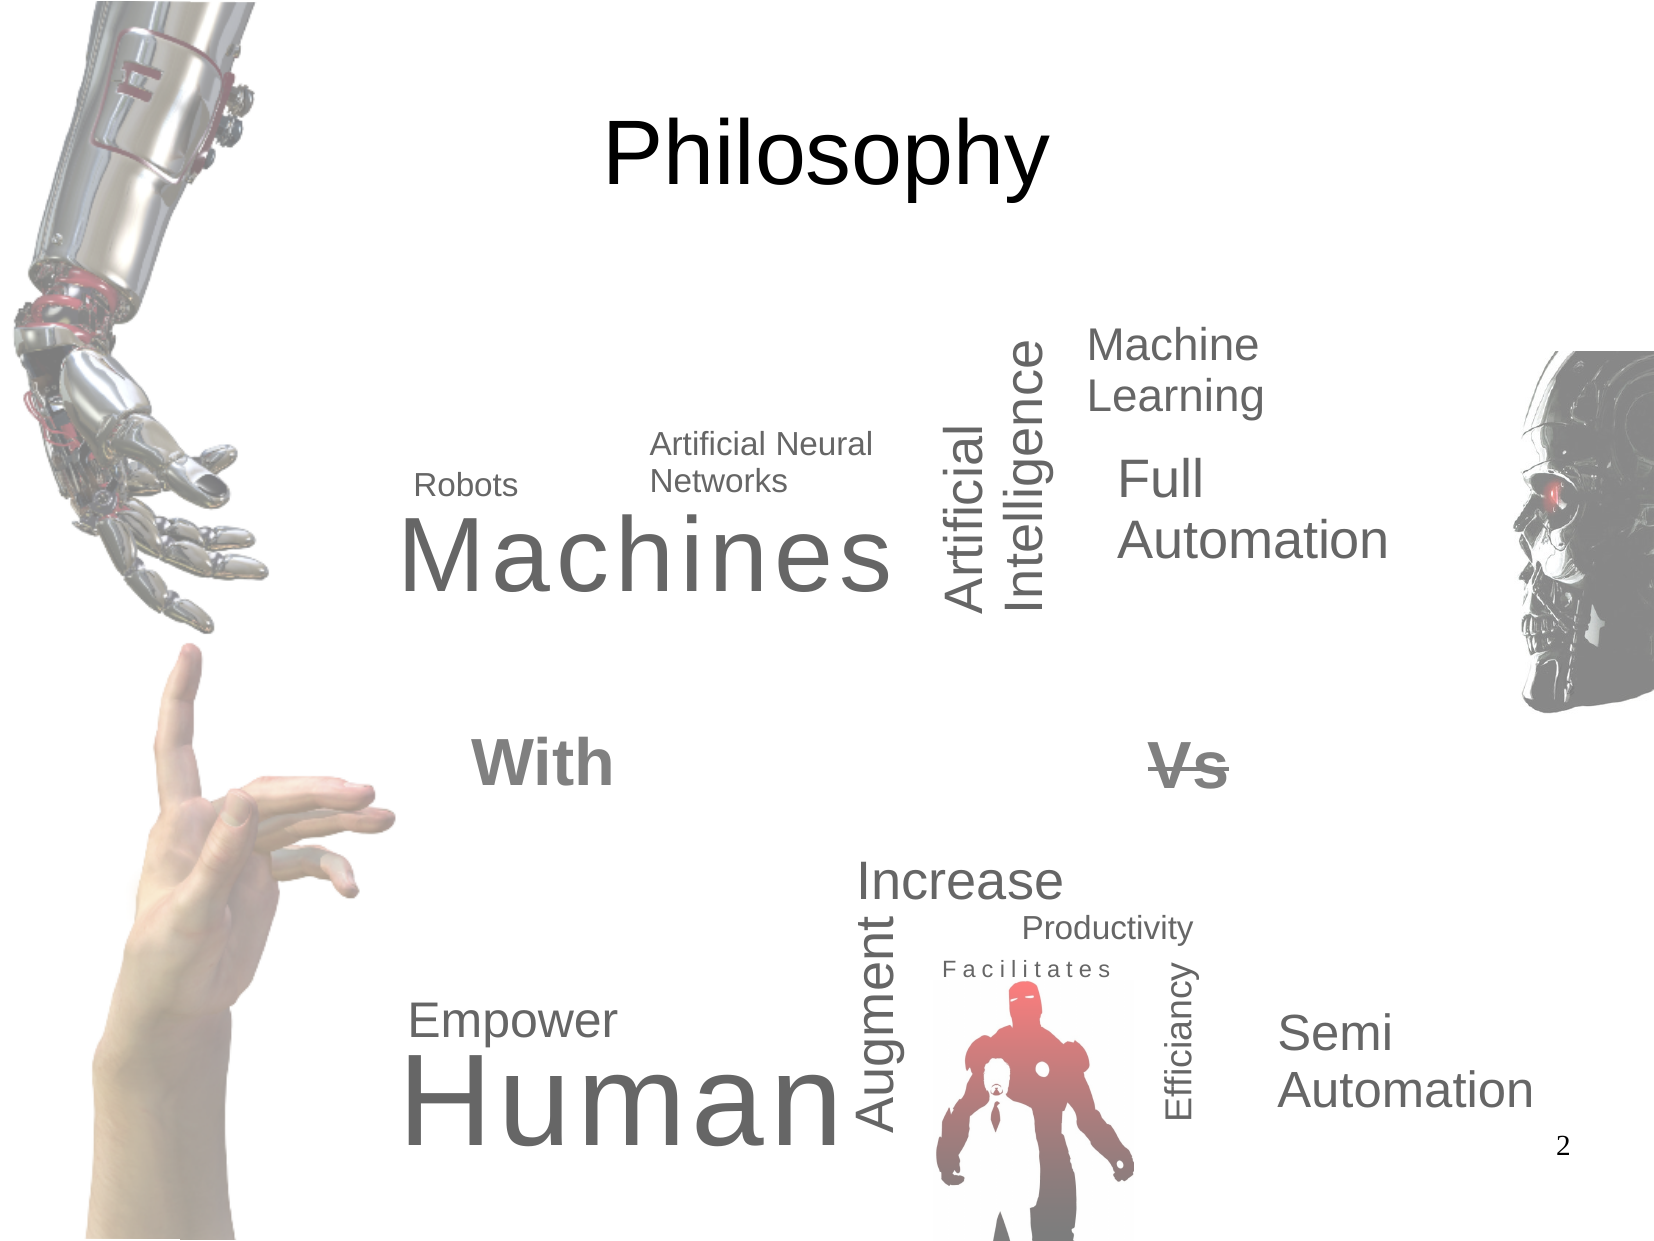

Philosophy
Machine Learning
# Artificial Intelligence
Artificial Neural Networks
Full Automation
Robots
Machines
Vs
With
Increase
Productivity
Facilitates
Empower
Augment
Semi Automation
Efficiancy
Human
2